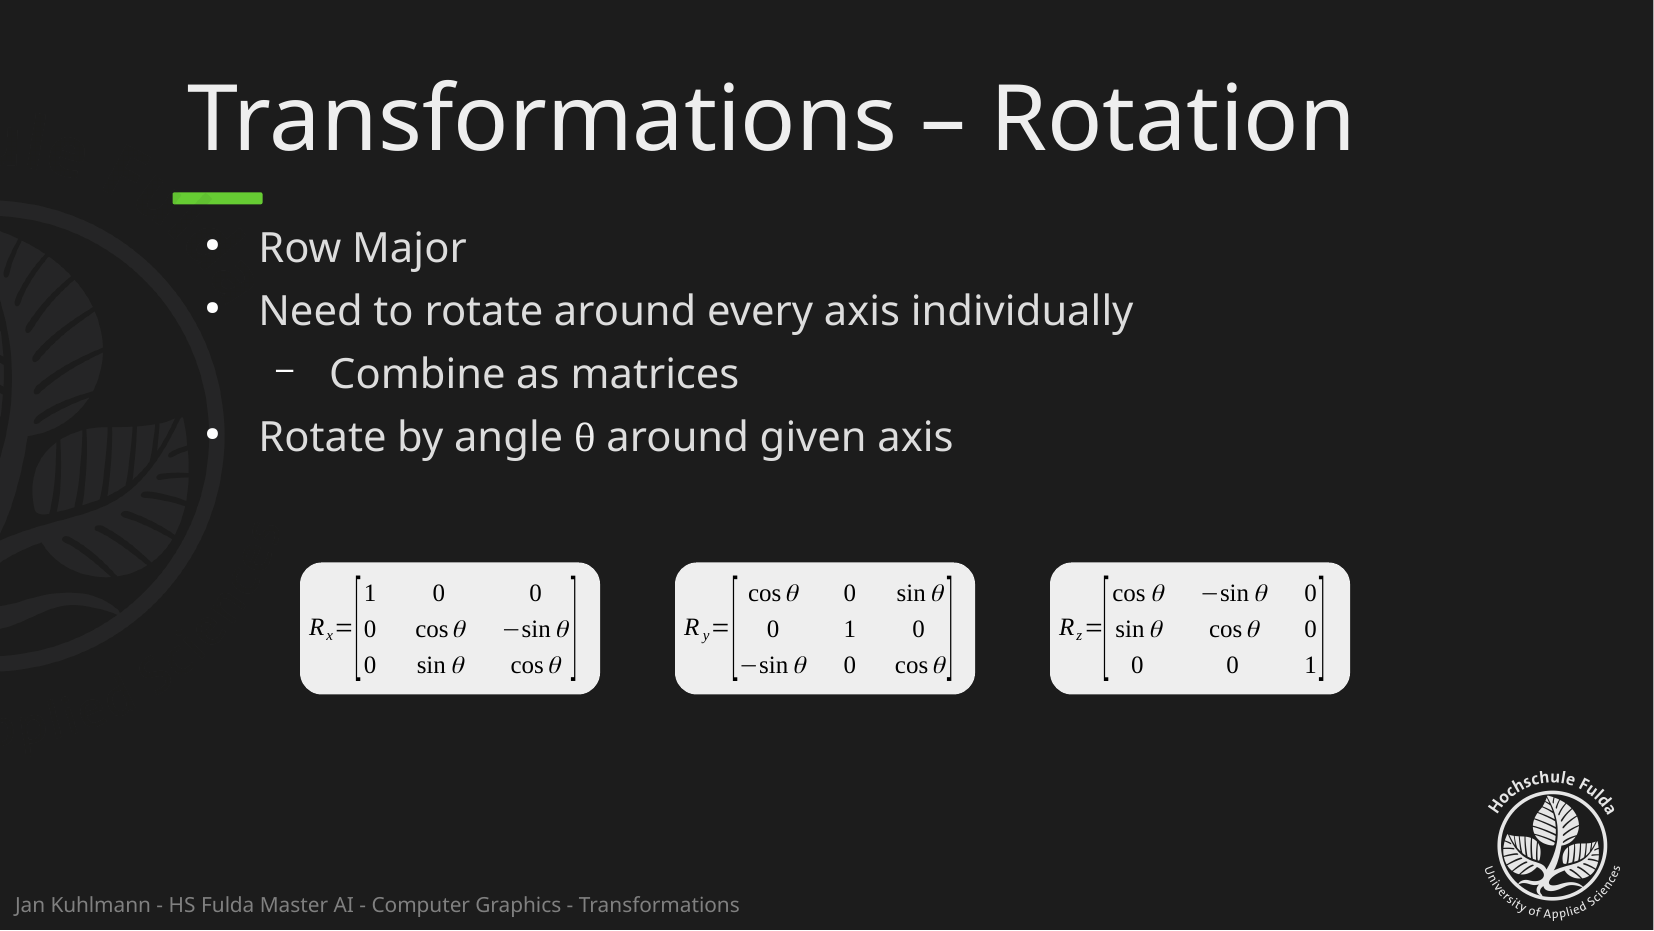

# Transformations – Rotation
Row Major
Need to rotate around every axis individually
Combine as matrices
Rotate by angle θ around given axis
Jan Kuhlmann - HS Fulda Master AI - Computer Graphics - Transformations